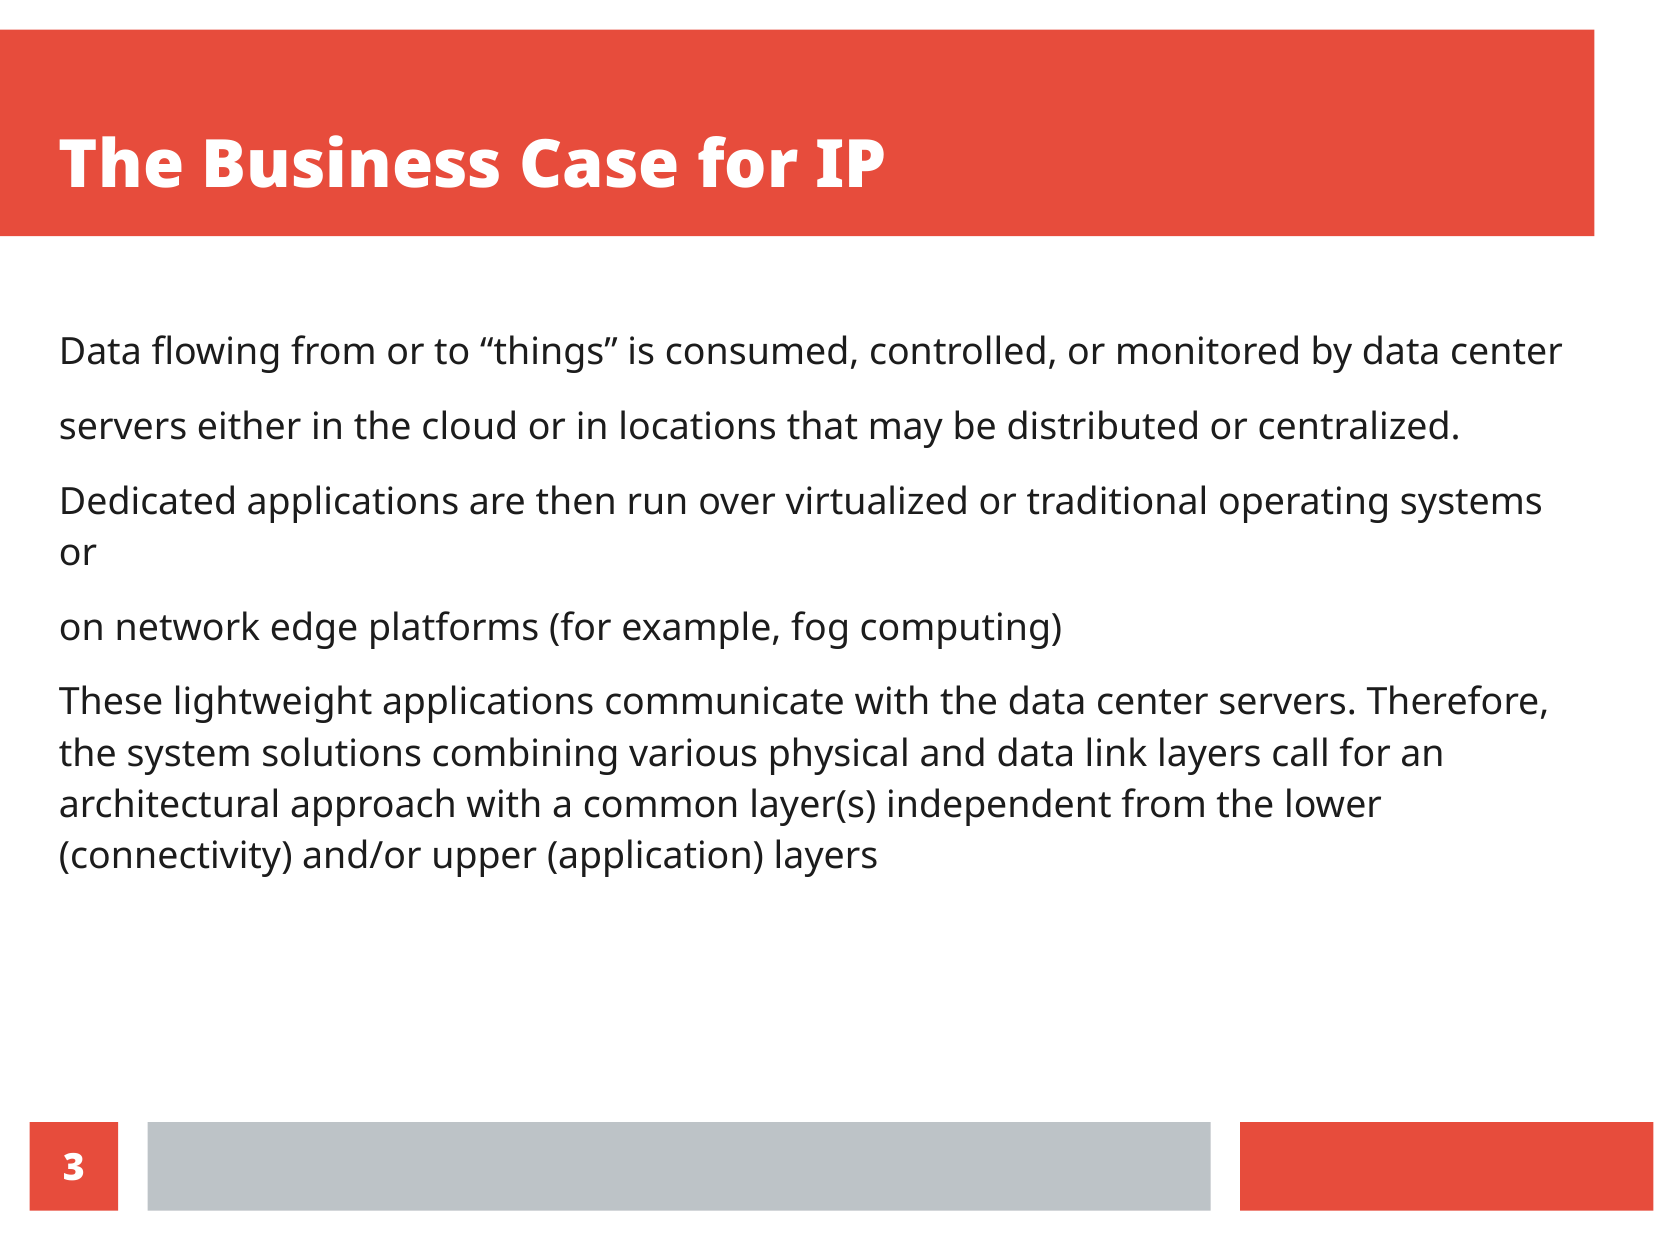

# The Business Case for IP
Data flowing from or to “things” is consumed, controlled, or monitored by data center
servers either in the cloud or in locations that may be distributed or centralized.
Dedicated applications are then run over virtualized or traditional operating systems or
on network edge platforms (for example, fog computing)
These lightweight applications communicate with the data center servers. Therefore, the system solutions combining various physical and data link layers call for an architectural approach with a common layer(s) independent from the lower (connectivity) and/or upper (application) layers
3